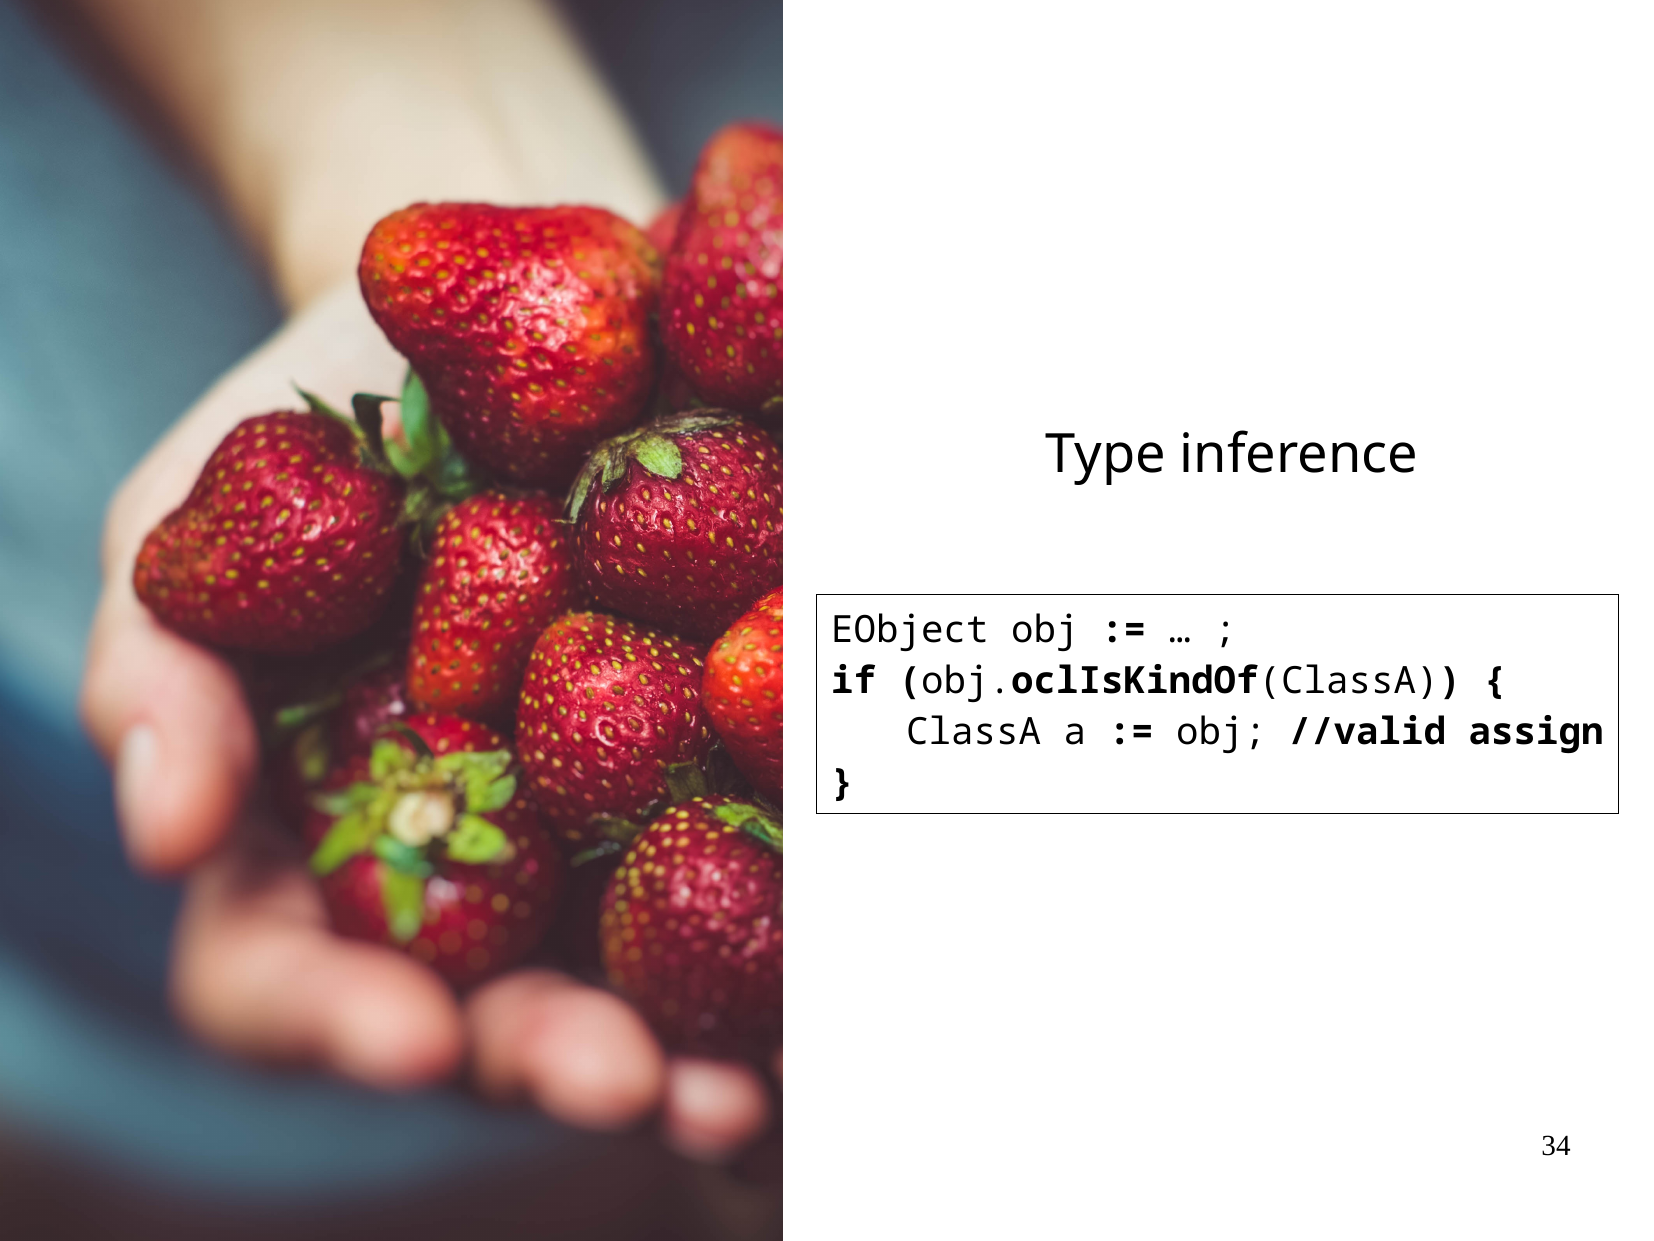

# Type inference
EObject obj := … ;
if (obj.oclIsKindOf(ClassA)) {
	ClassA a := obj; //valid assign
}
34